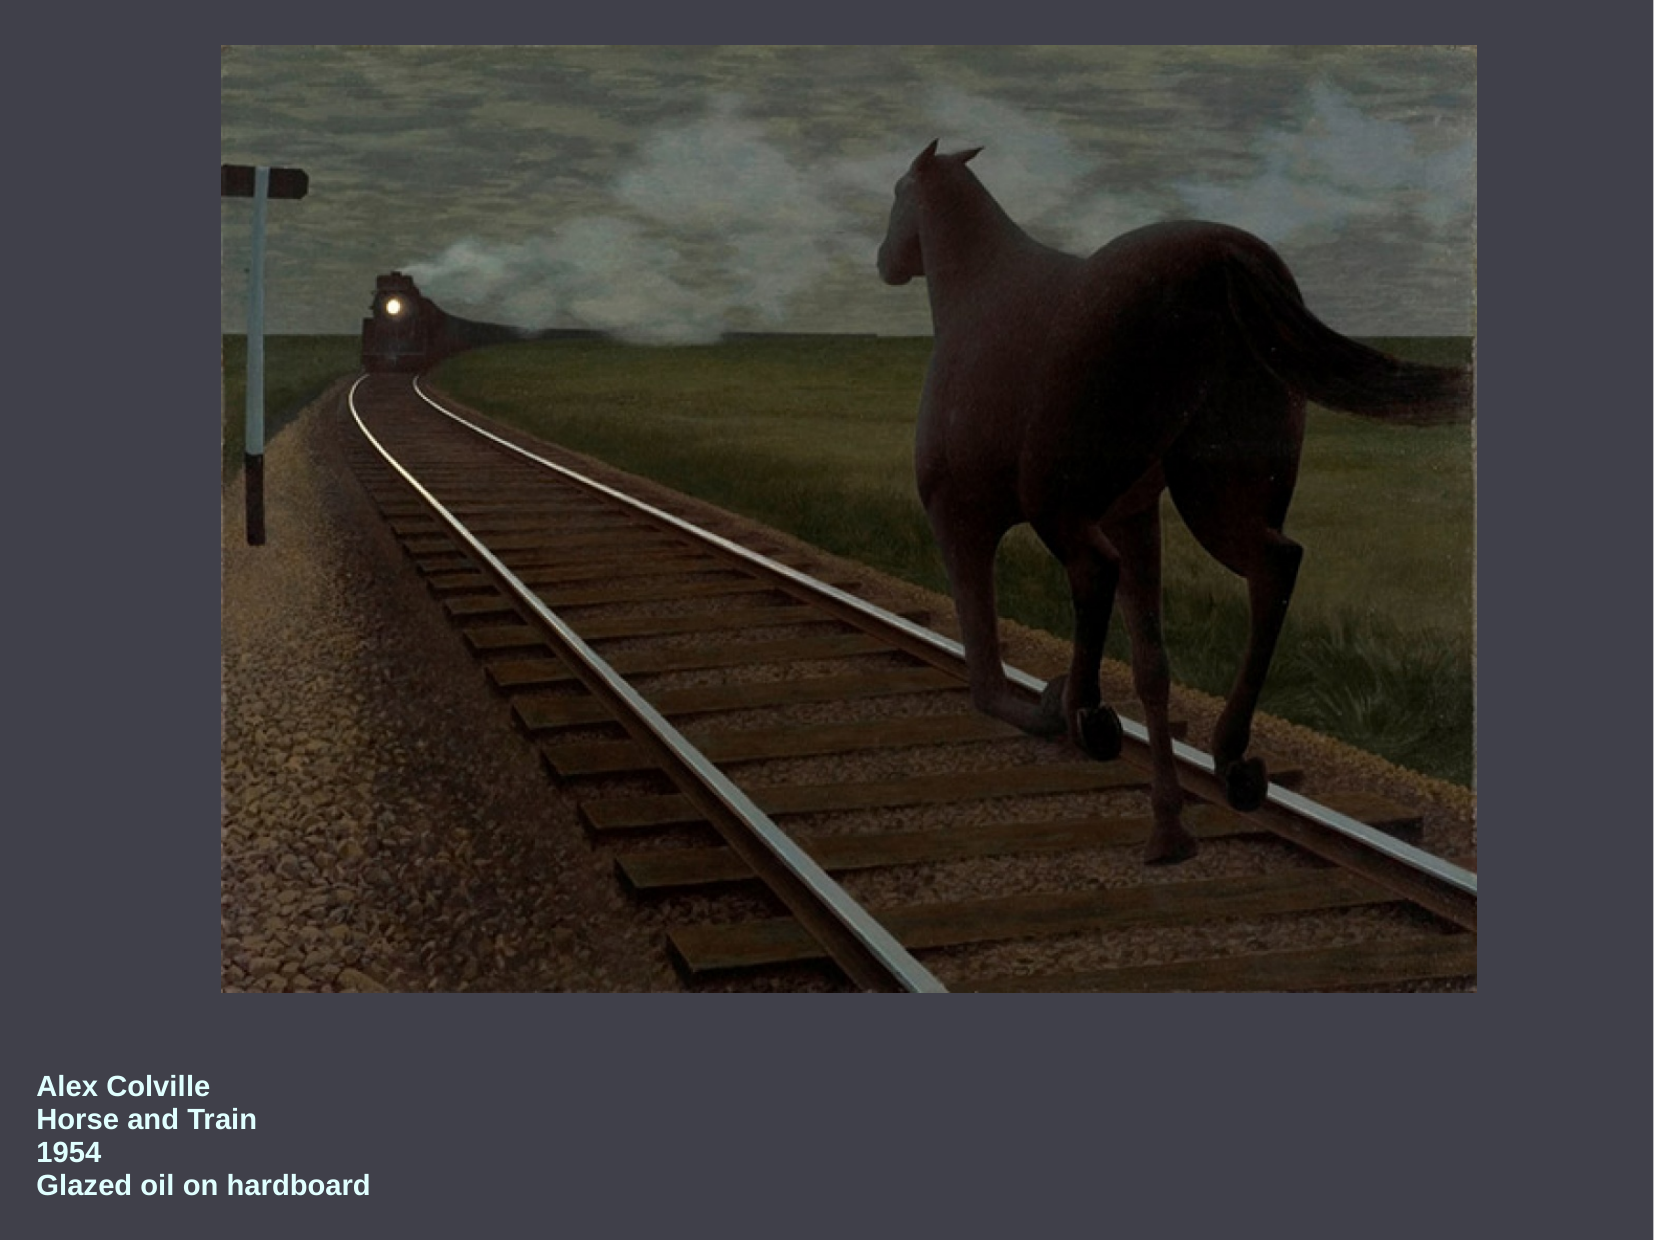

#
Alex Colville
Horse and Train
1954
Glazed oil on hardboard